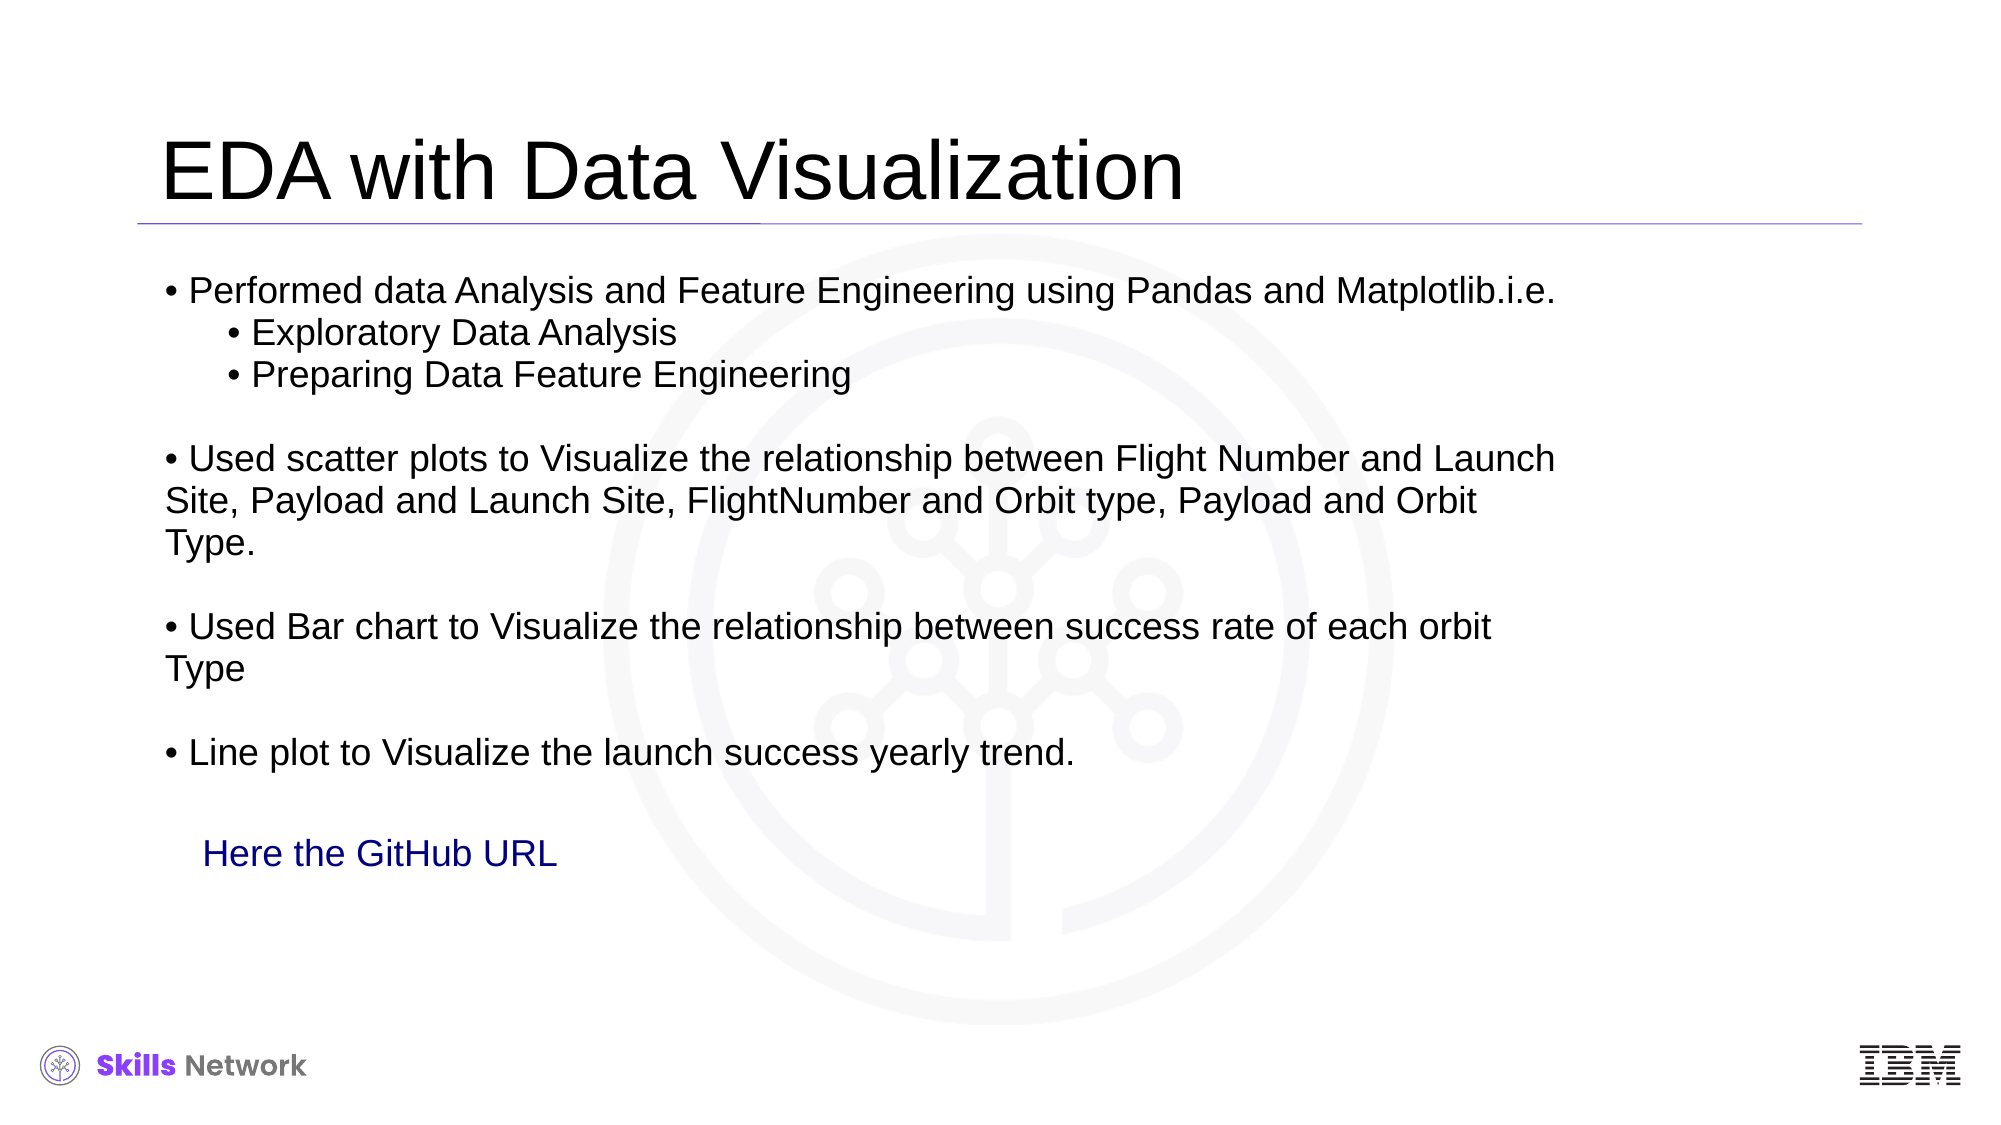

EDA with Data Visualization
• Performed data Analysis and Feature Engineering using Pandas and Matplotlib.i.e.
 • Exploratory Data Analysis
 • Preparing Data Feature Engineering
• Used scatter plots to Visualize the relationship between Flight Number and Launch
Site, Payload and Launch Site, FlightNumber and Orbit type, Payload and Orbit
Type.
• Used Bar chart to Visualize the relationship between success rate of each orbit
Type
• Line plot to Visualize the launch success yearly trend.
Here the GitHub URL